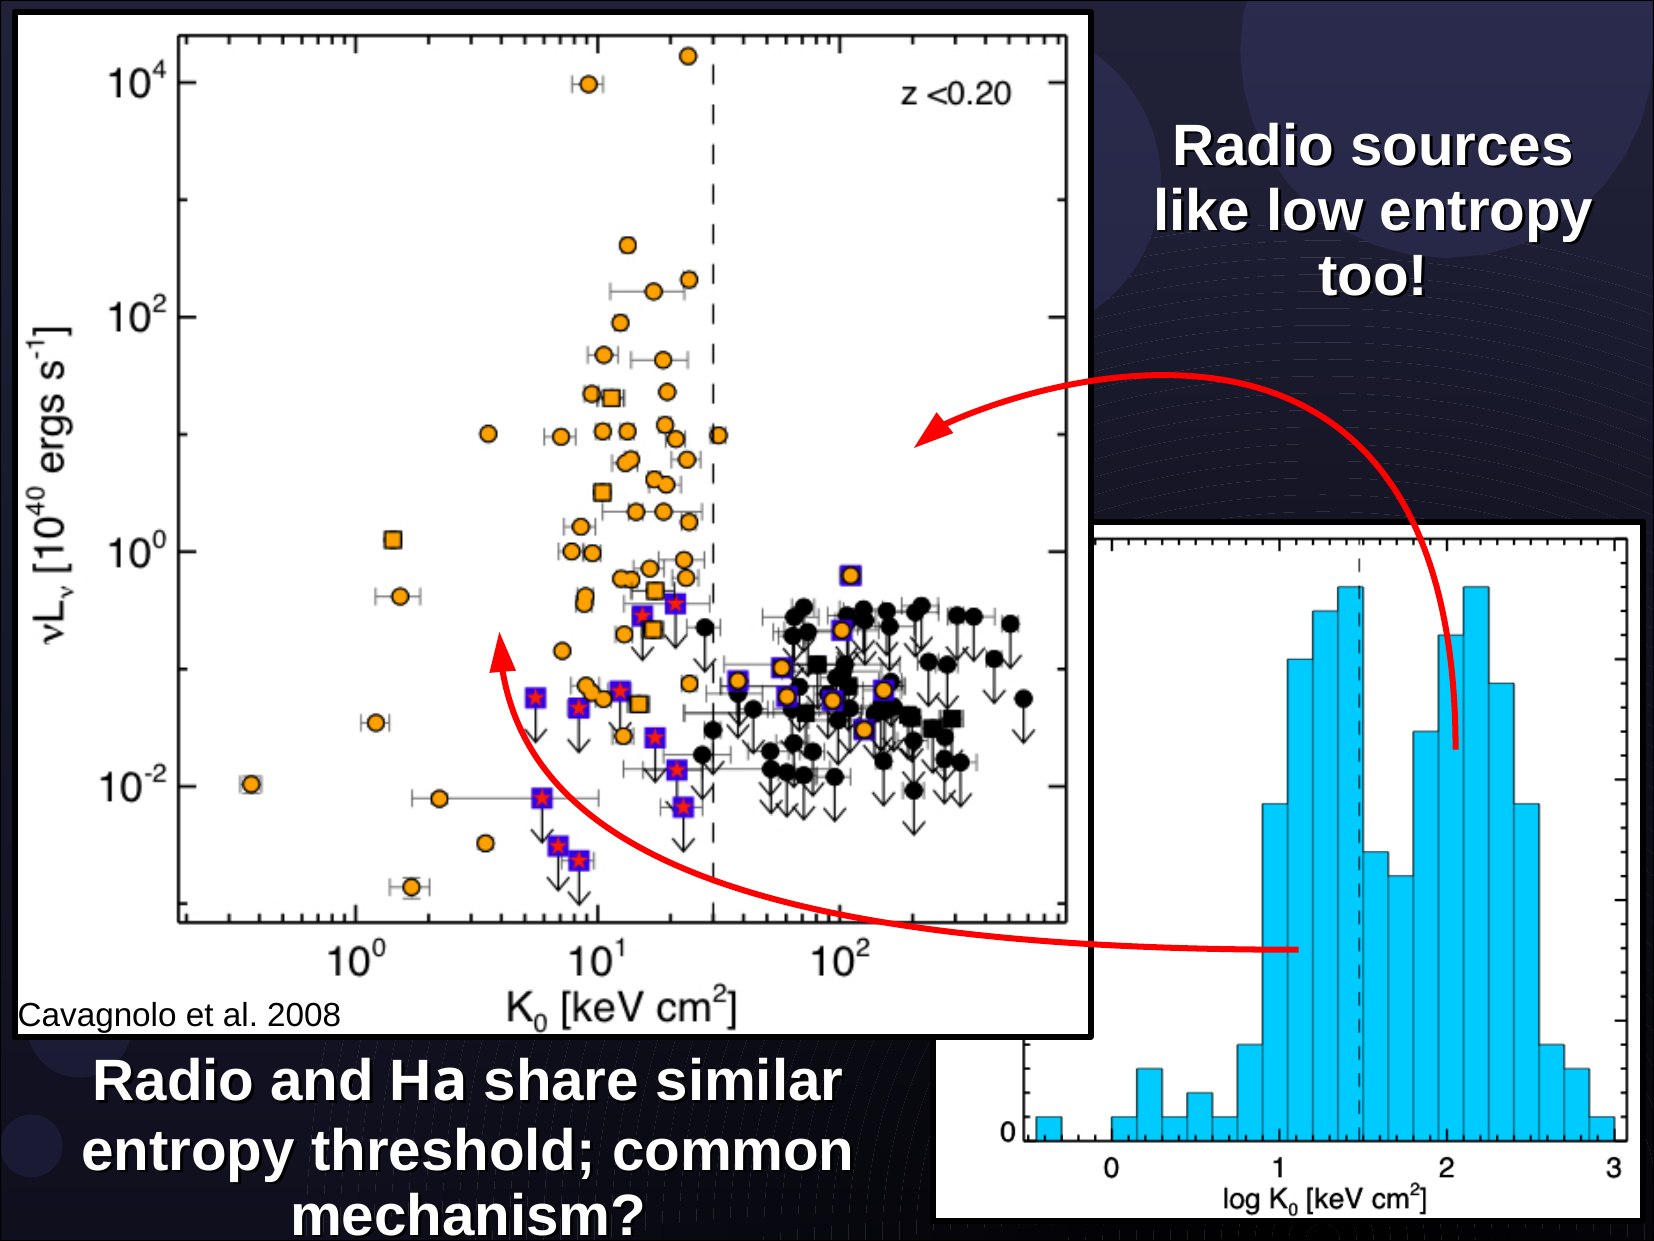

Radio sources like low entropy too!
Cavagnolo et al. 2008
Radio and Ha share similar entropy threshold; common mechanism?